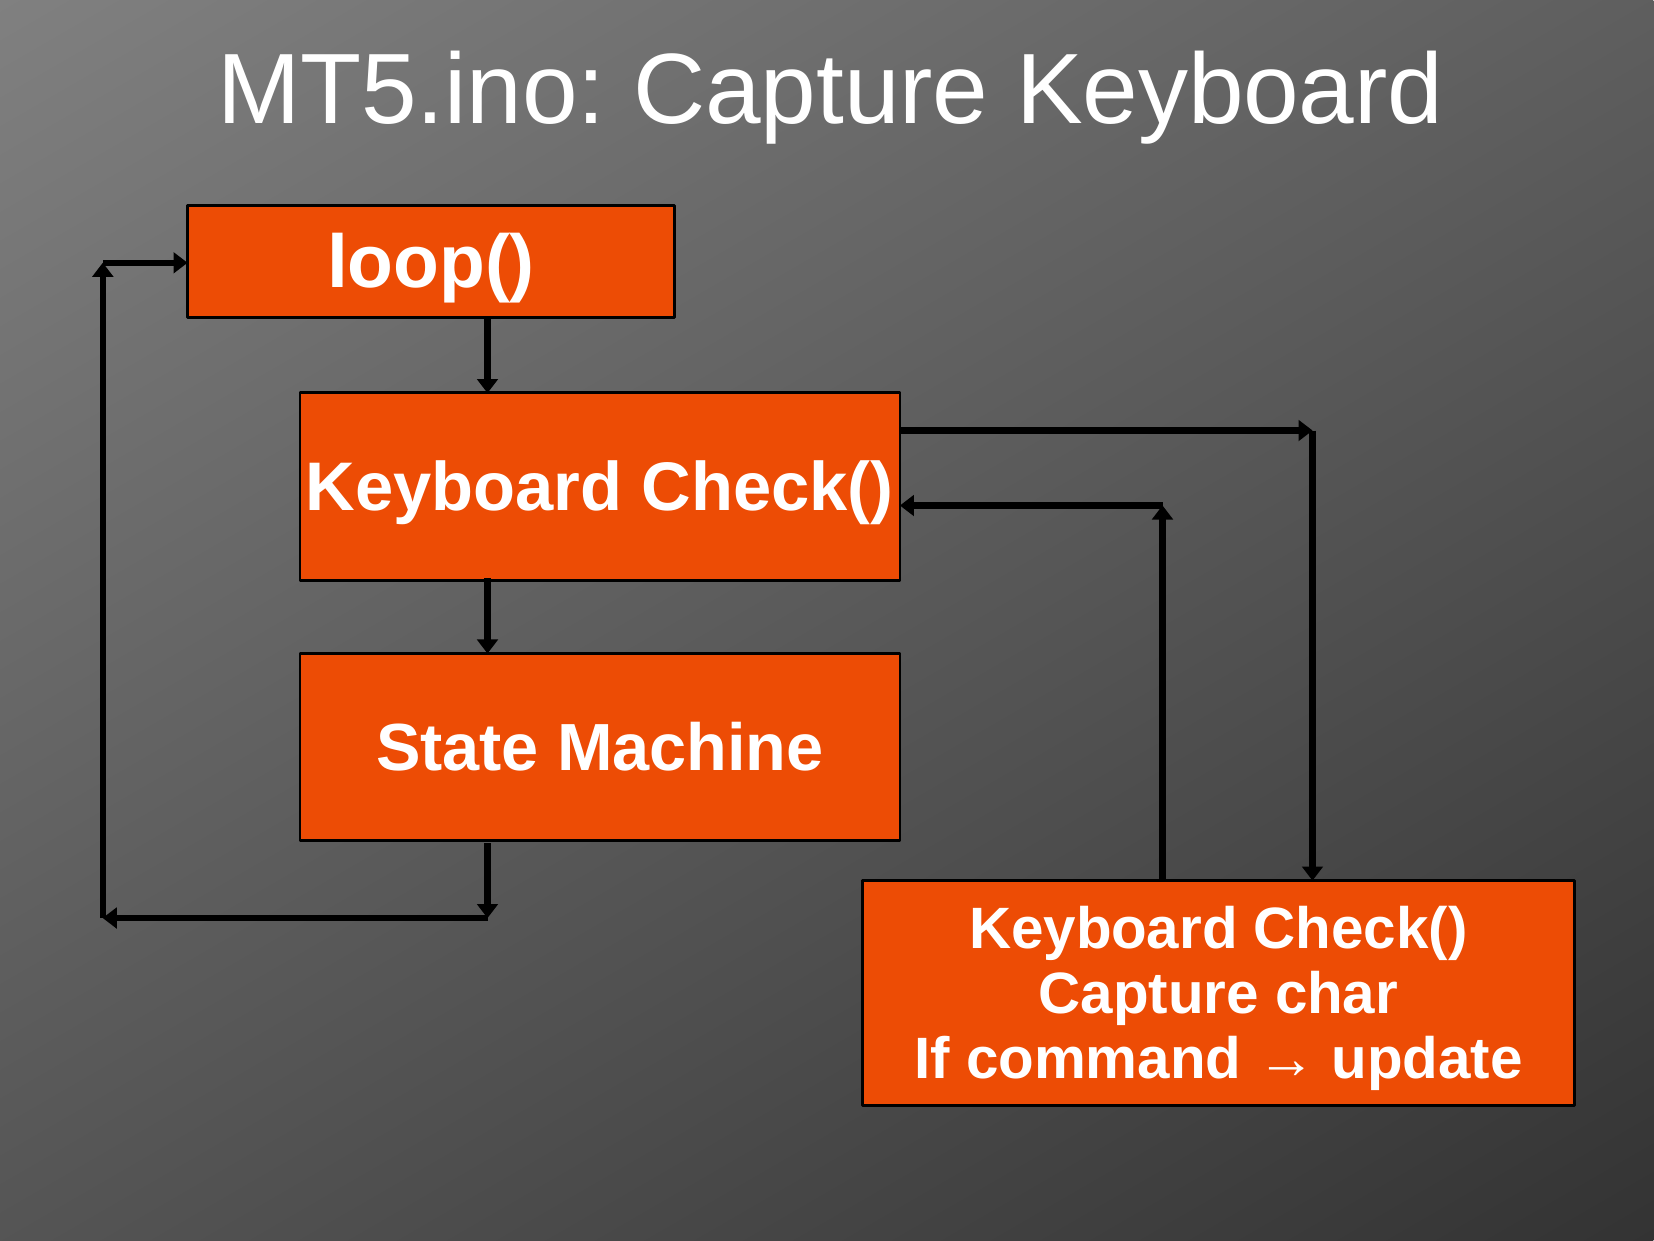

# MT5.ino: Capture Keyboard
loop()
Keyboard Check()
State Machine
Keyboard Check()
Capture char
If command → update